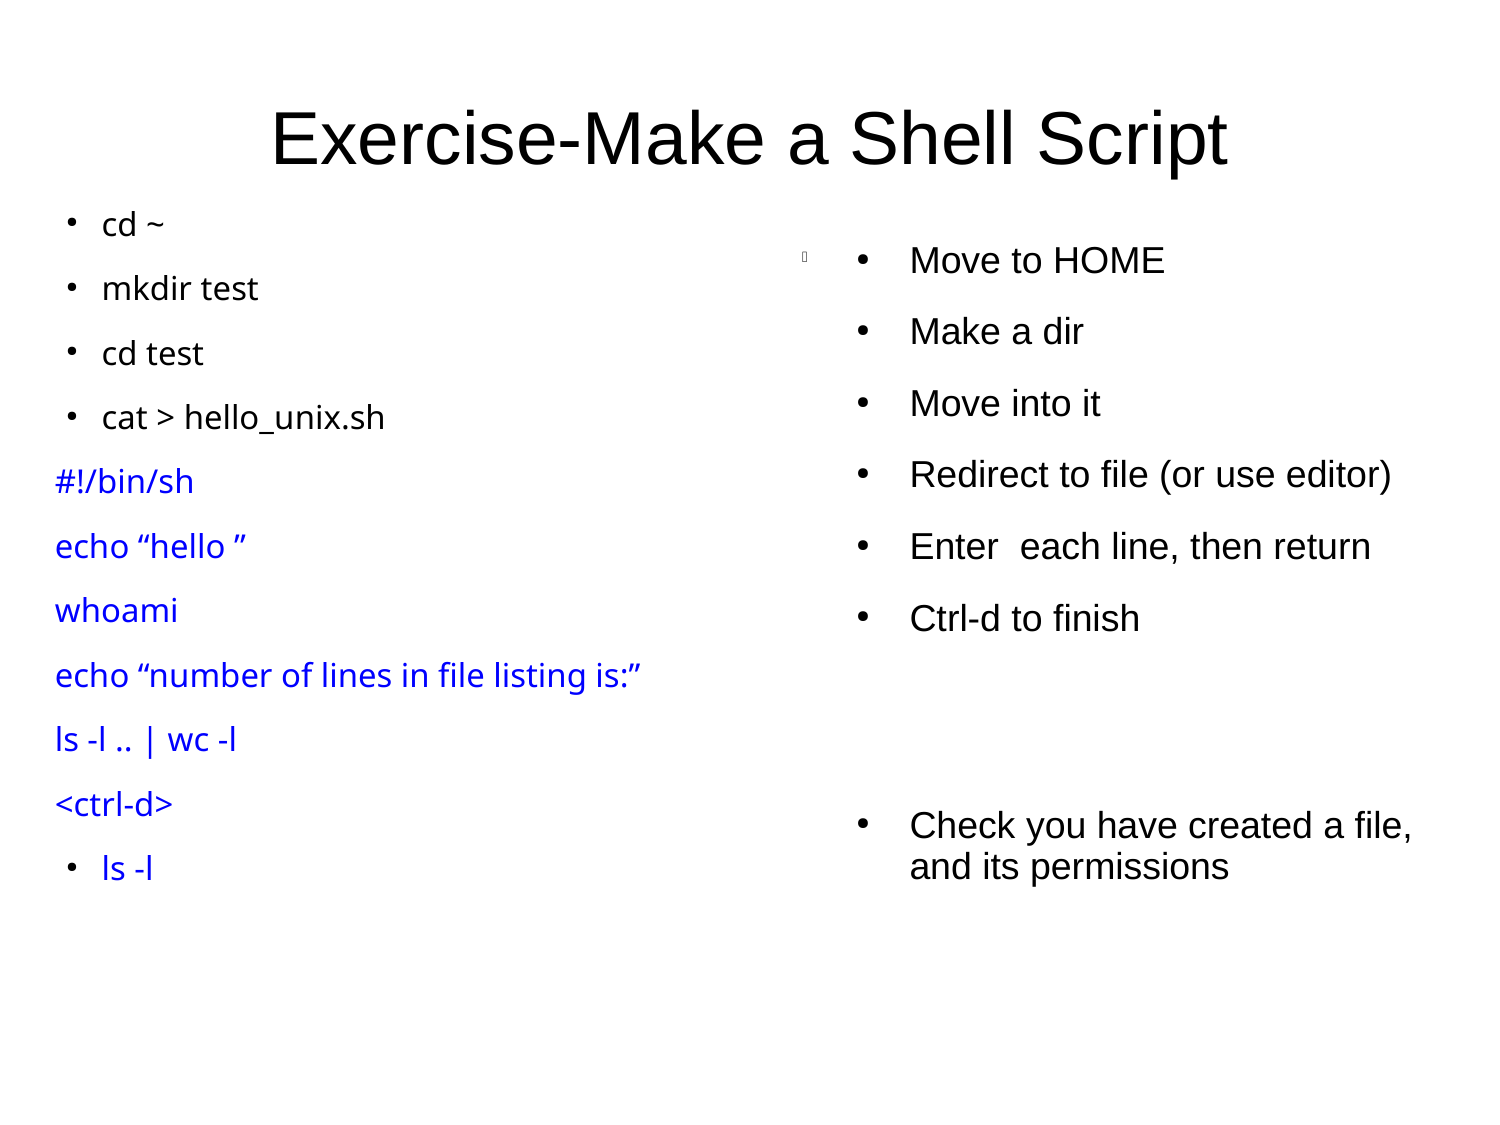

# Exercise-Make a Shell Script
cd ~
mkdir test
cd test
cat > hello_unix.sh
#!/bin/sh
echo “hello ”
whoami
echo “number of lines in file listing is:”
ls -l .. | wc -l
<ctrl-d>
ls -l
Move to HOME
Make a dir
Move into it
Redirect to file (or use editor)
Enter each line, then return
Ctrl-d to finish
Check you have created a file, and its permissions